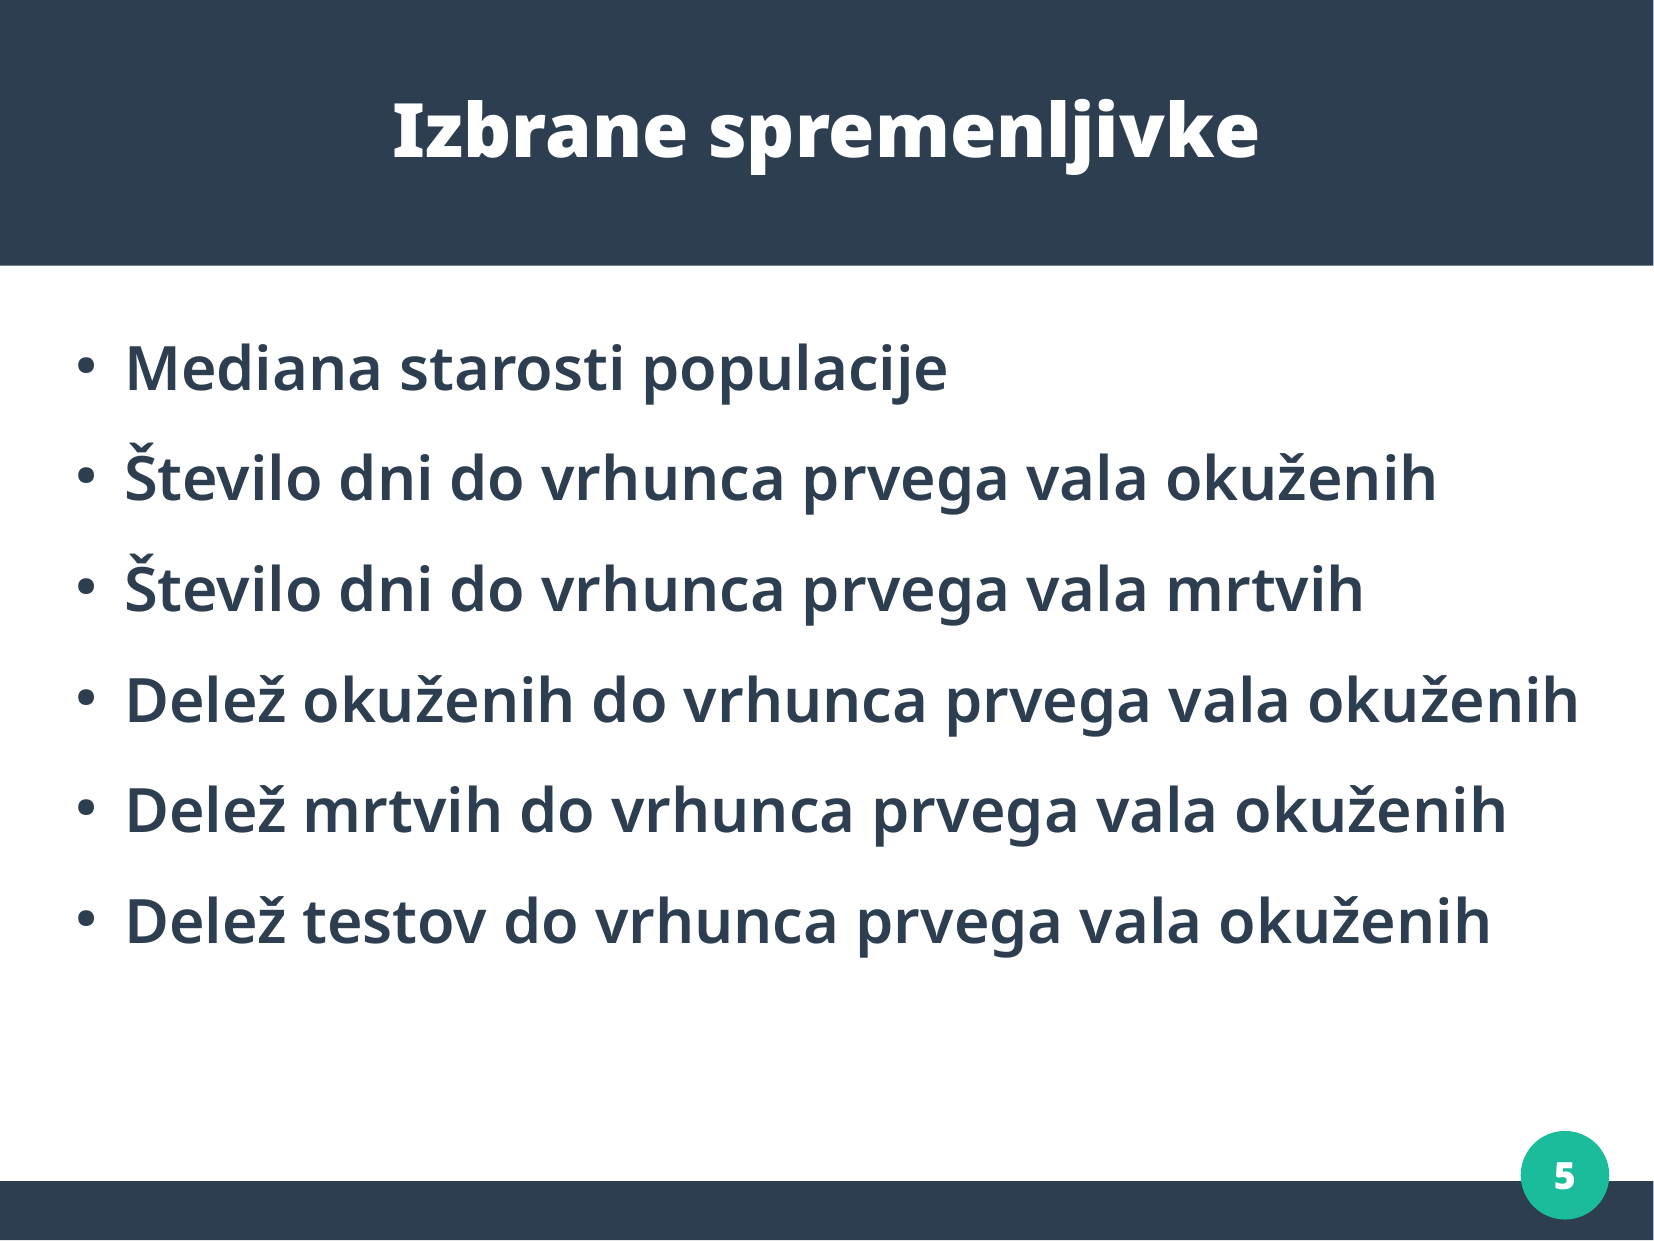

# Izbrane spremenljivke
Mediana starosti populacije
Število dni do vrhunca prvega vala okuženih
Število dni do vrhunca prvega vala mrtvih
Delež okuženih do vrhunca prvega vala okuženih
Delež mrtvih do vrhunca prvega vala okuženih
Delež testov do vrhunca prvega vala okuženih
5